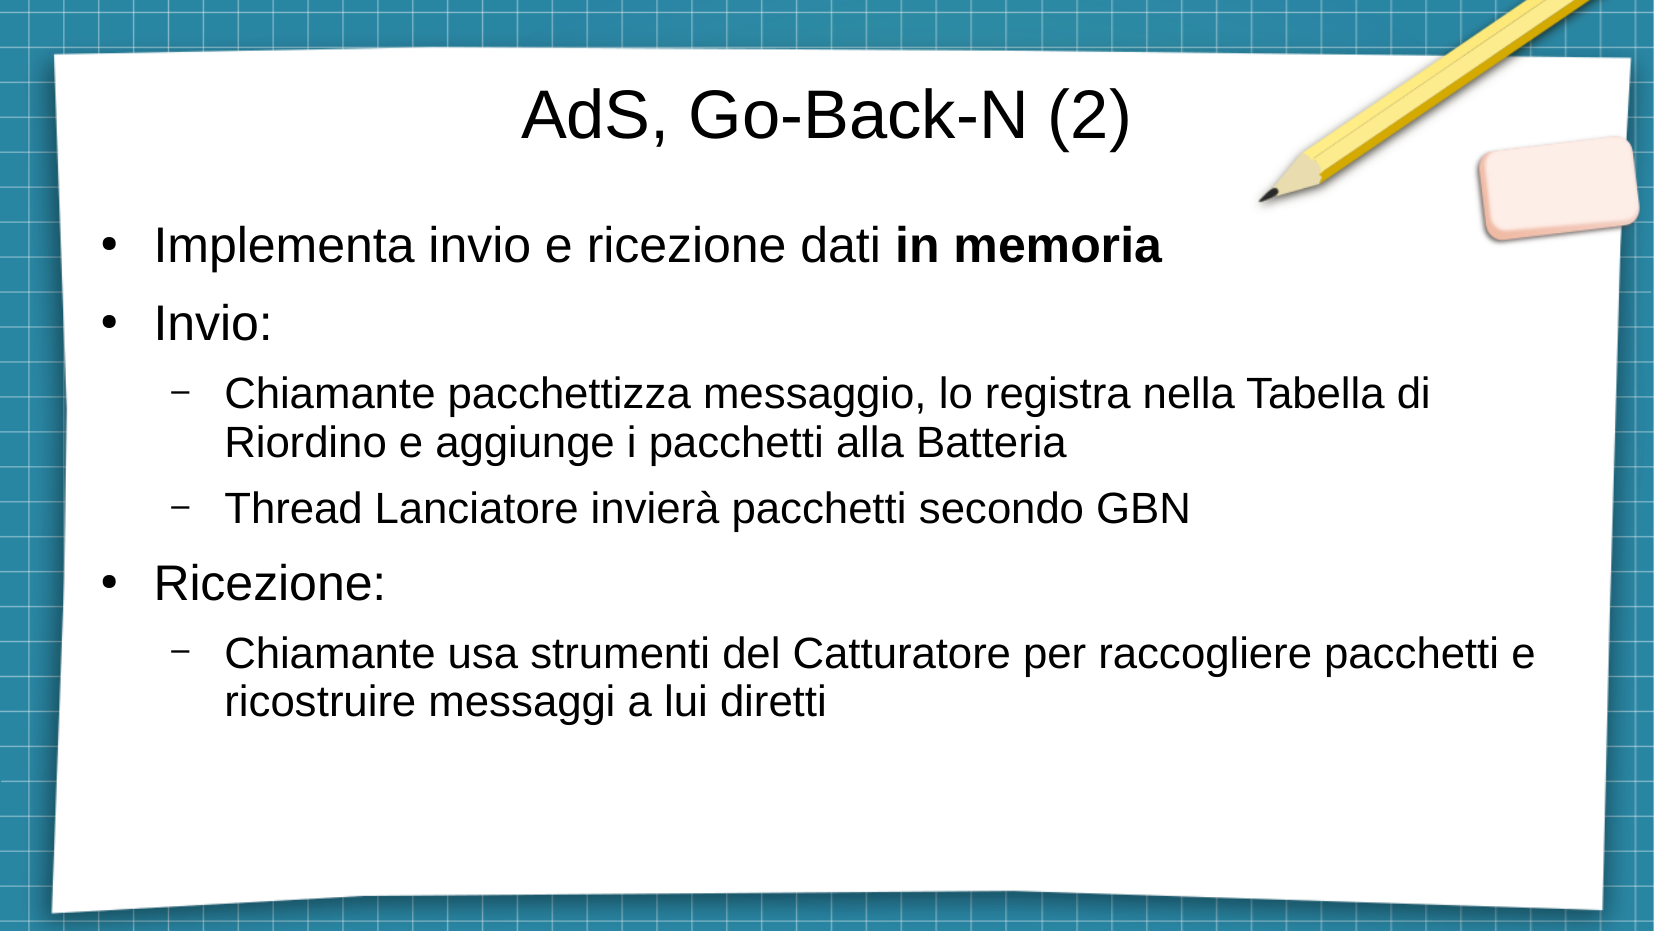

# AdS, Go-Back-N (2)
Implementa invio e ricezione dati in memoria
Invio:
Chiamante pacchettizza messaggio, lo registra nella Tabella di Riordino e aggiunge i pacchetti alla Batteria
Thread Lanciatore invierà pacchetti secondo GBN
Ricezione:
Chiamante usa strumenti del Catturatore per raccogliere pacchetti e ricostruire messaggi a lui diretti